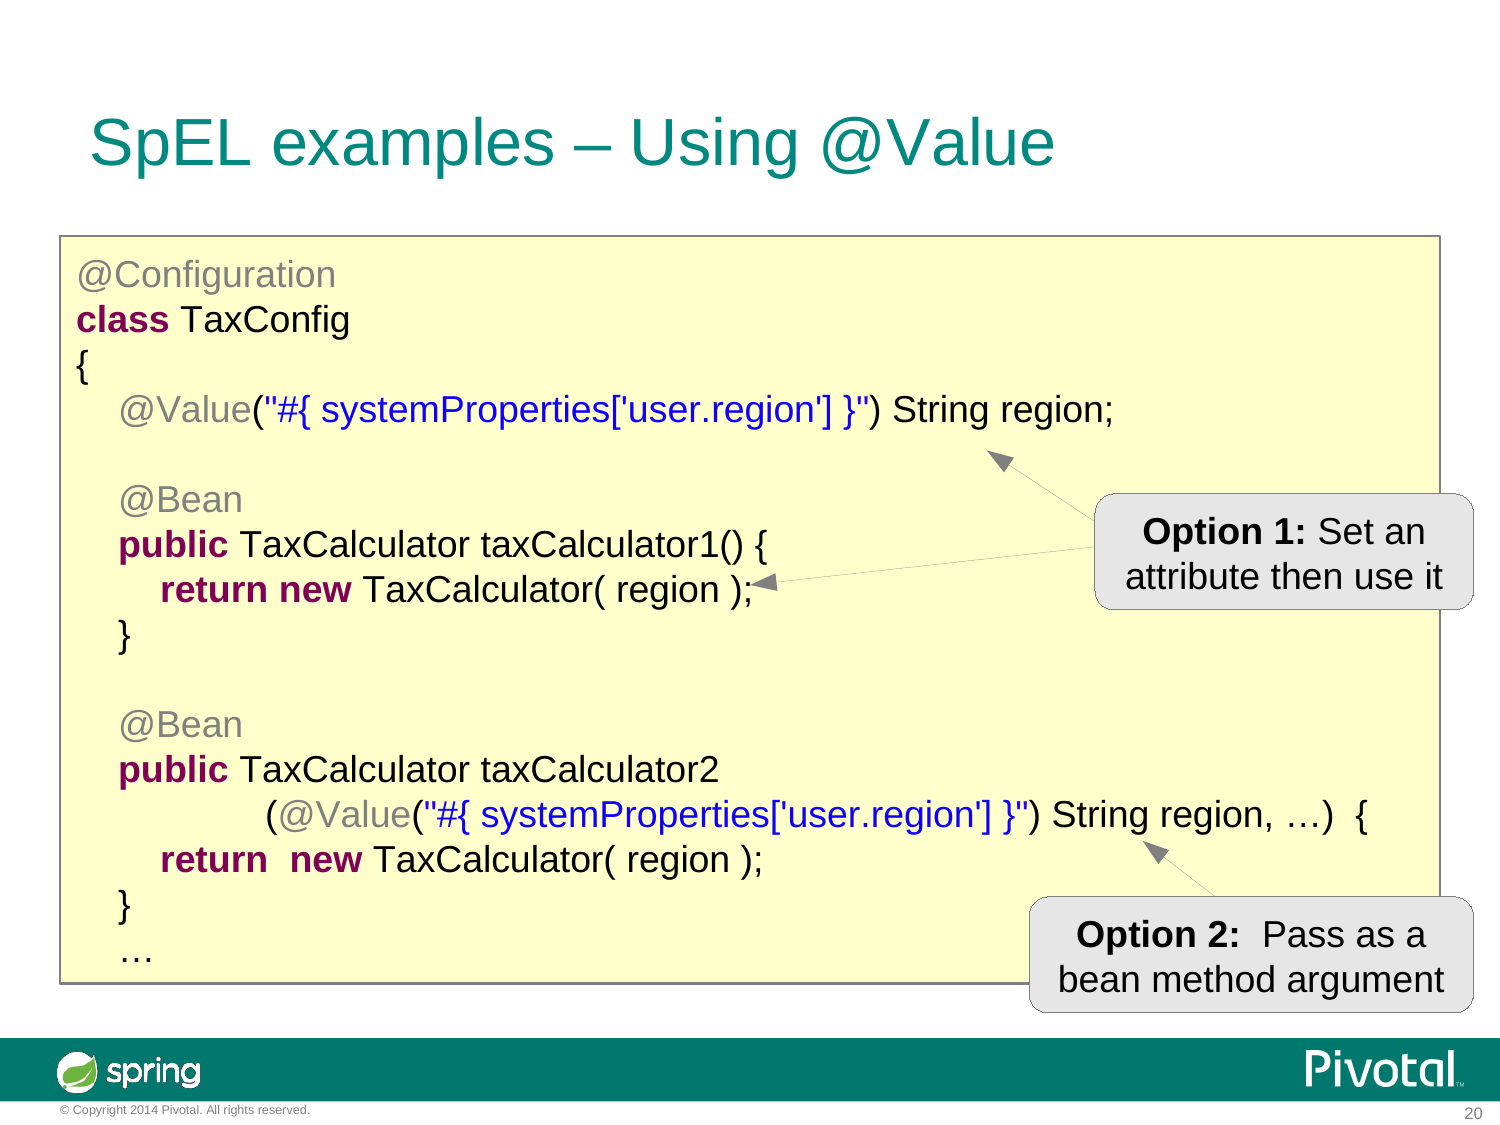

# SpEL examples – Using @Value
@Configuration
class TaxConfig
{
 @Value("#{ systemProperties['user.region'] }") String region;
 @Bean
 public TaxCalculator taxCalculator1() {
 return new TaxCalculator( region );
 }
 @Bean
 public TaxCalculator taxCalculator2
 (@Value("#{ systemProperties['user.region'] }") String region, …) {
 return new TaxCalculator( region );
 }
 …
Option 1: Set an
attribute then use it
Option 2: Pass as a
bean method argument